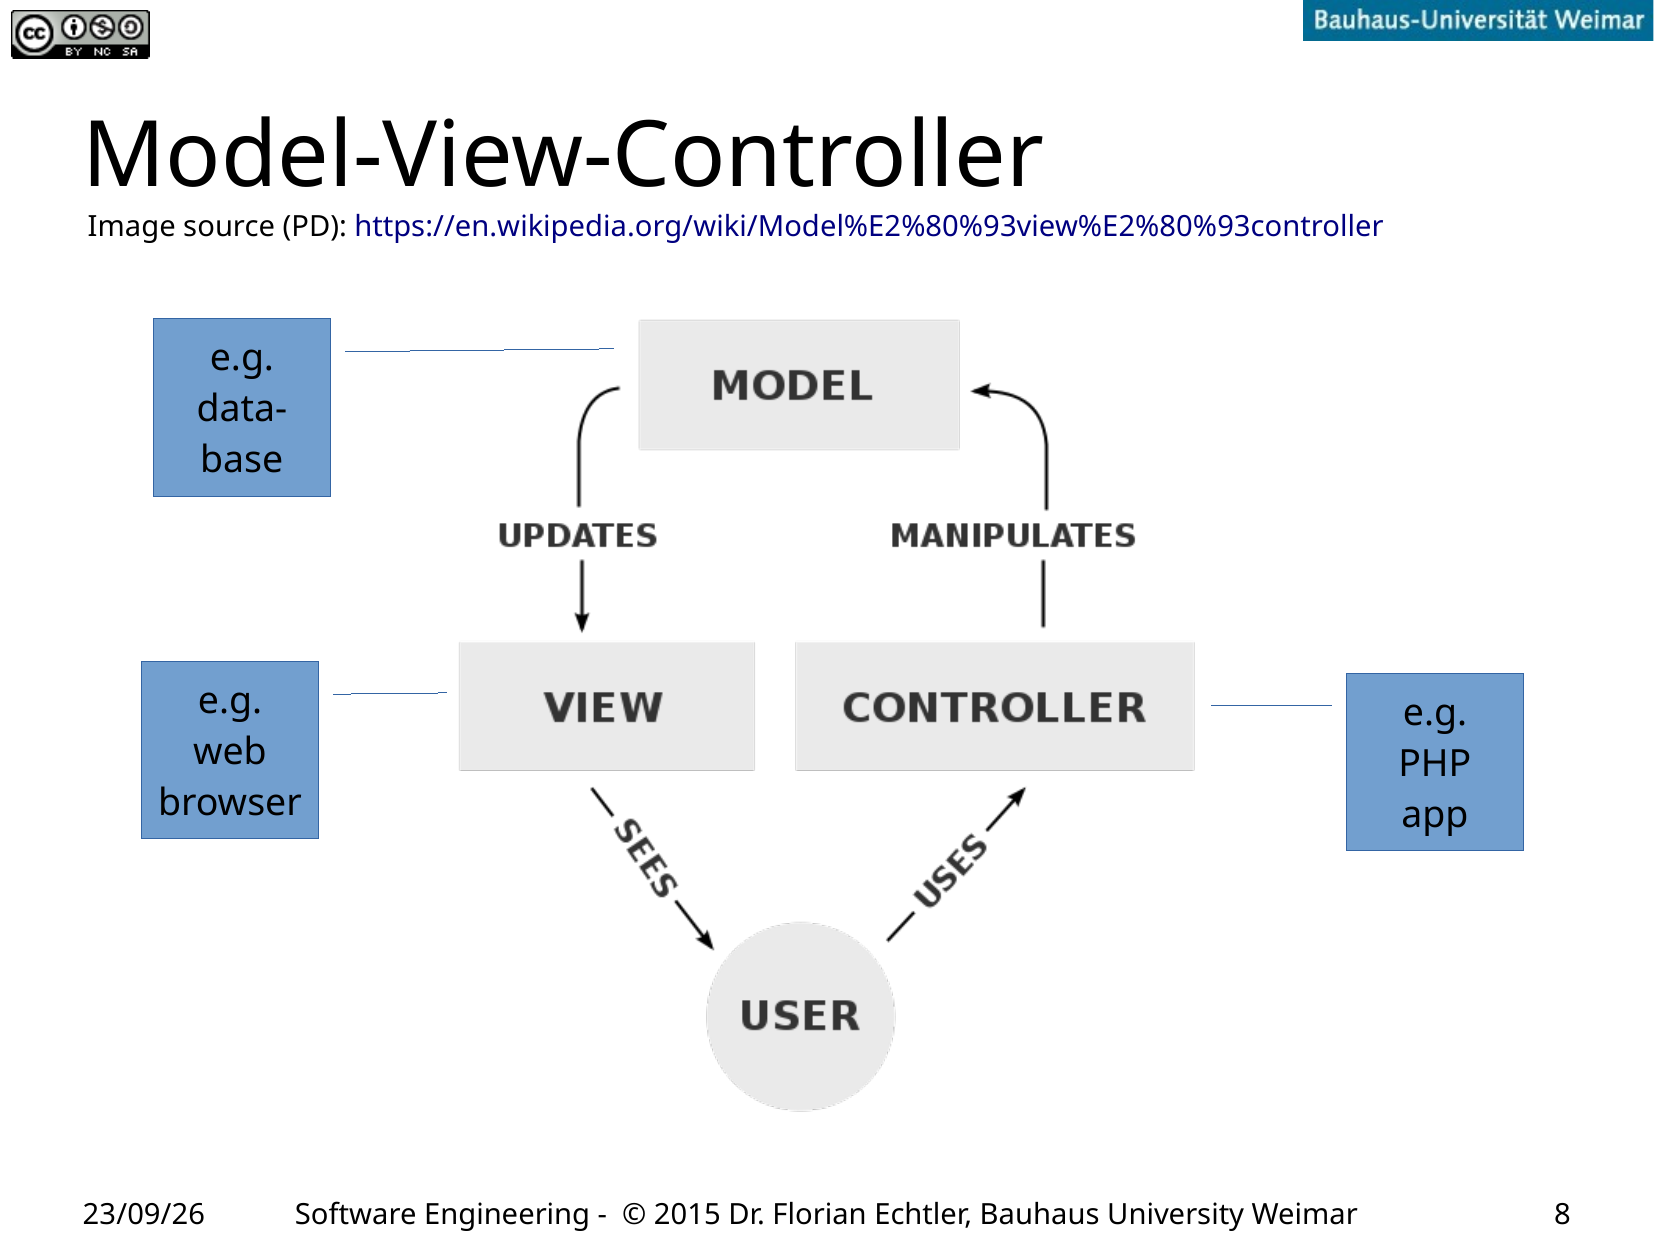

# Model-View-Controller
Image source (PD): https://en.wikipedia.org/wiki/Model%E2%80%93view%E2%80%93controller
e.g.
data-
base
e.g.
web
browser
e.g.
PHP
app
Software Engineering - © 2015 Dr. Florian Echtler, Bauhaus University Weimar
8